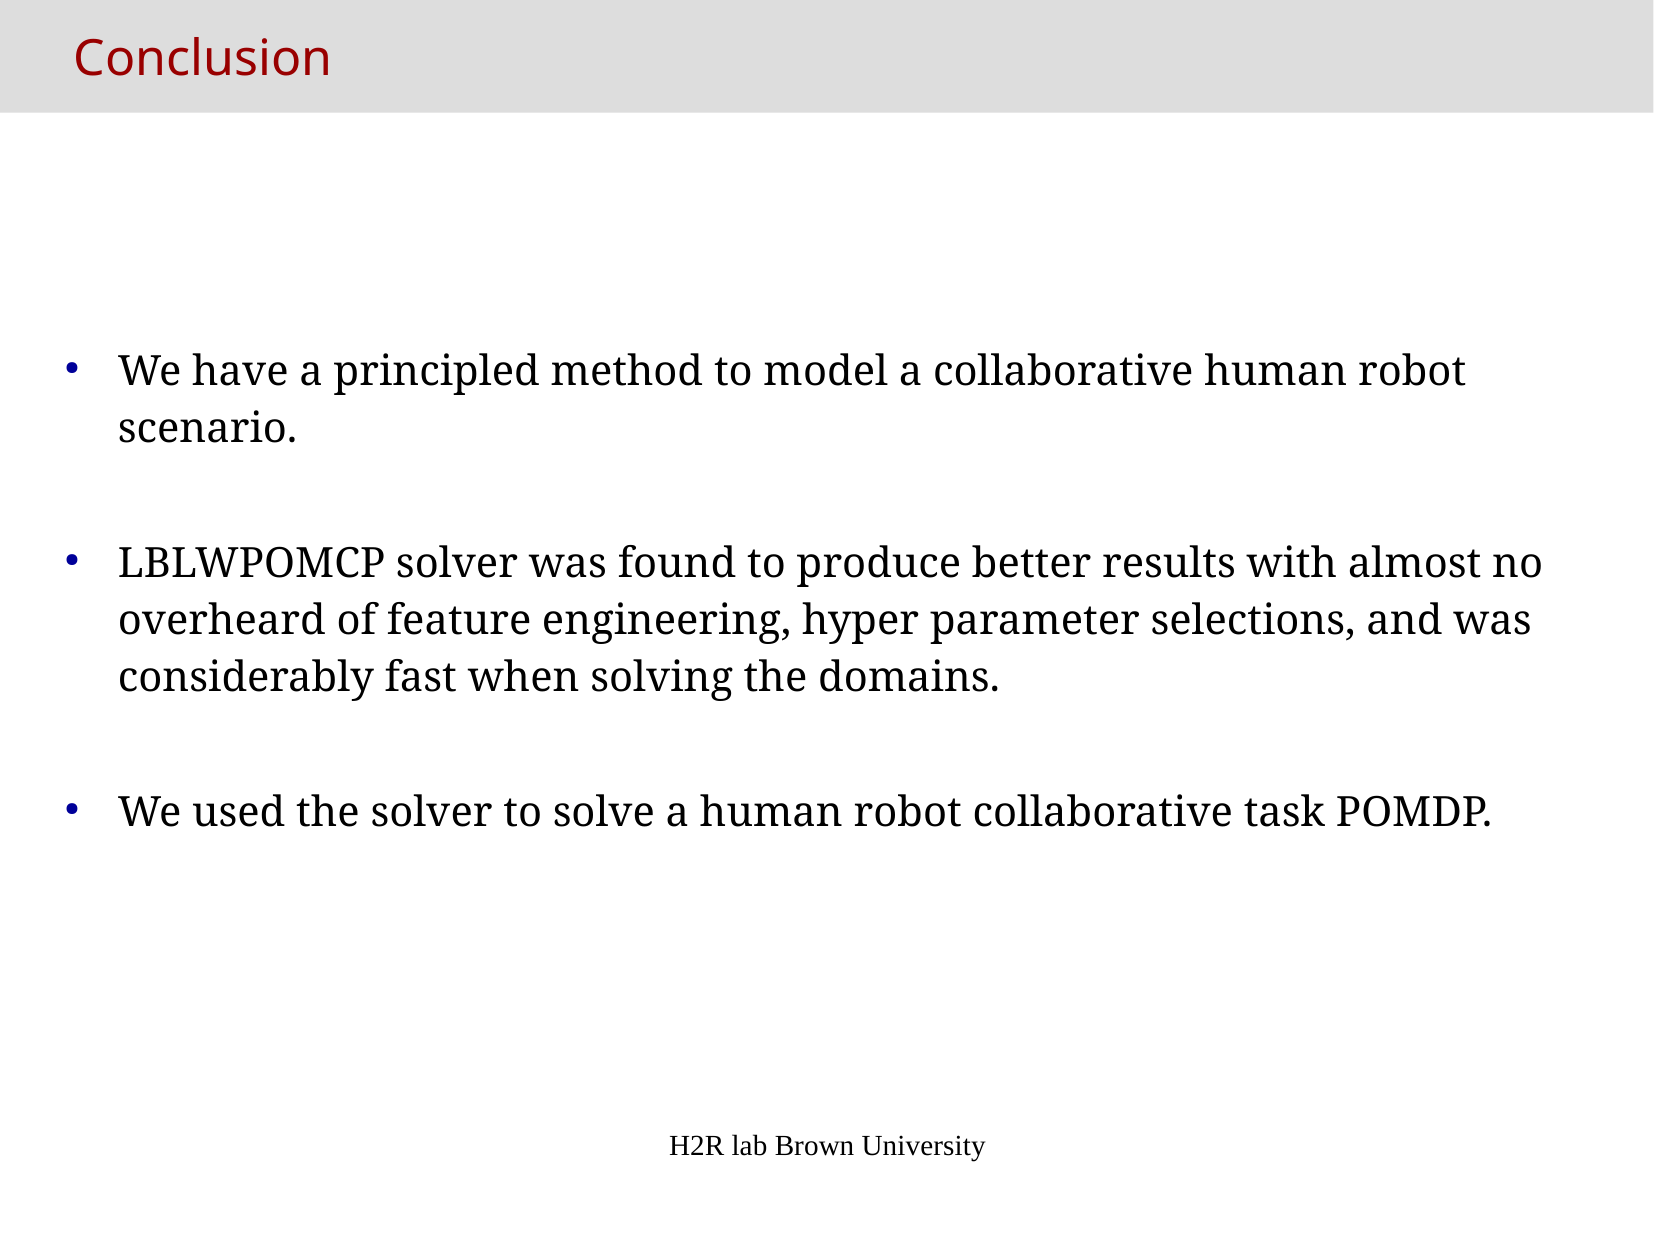

# Conclusion
We have a principled method to model a collaborative human robot scenario.
LBLWPOMCP solver was found to produce better results with almost no overheard of feature engineering, hyper parameter selections, and was considerably fast when solving the domains.
We used the solver to solve a human robot collaborative task POMDP.
H2R lab Brown University